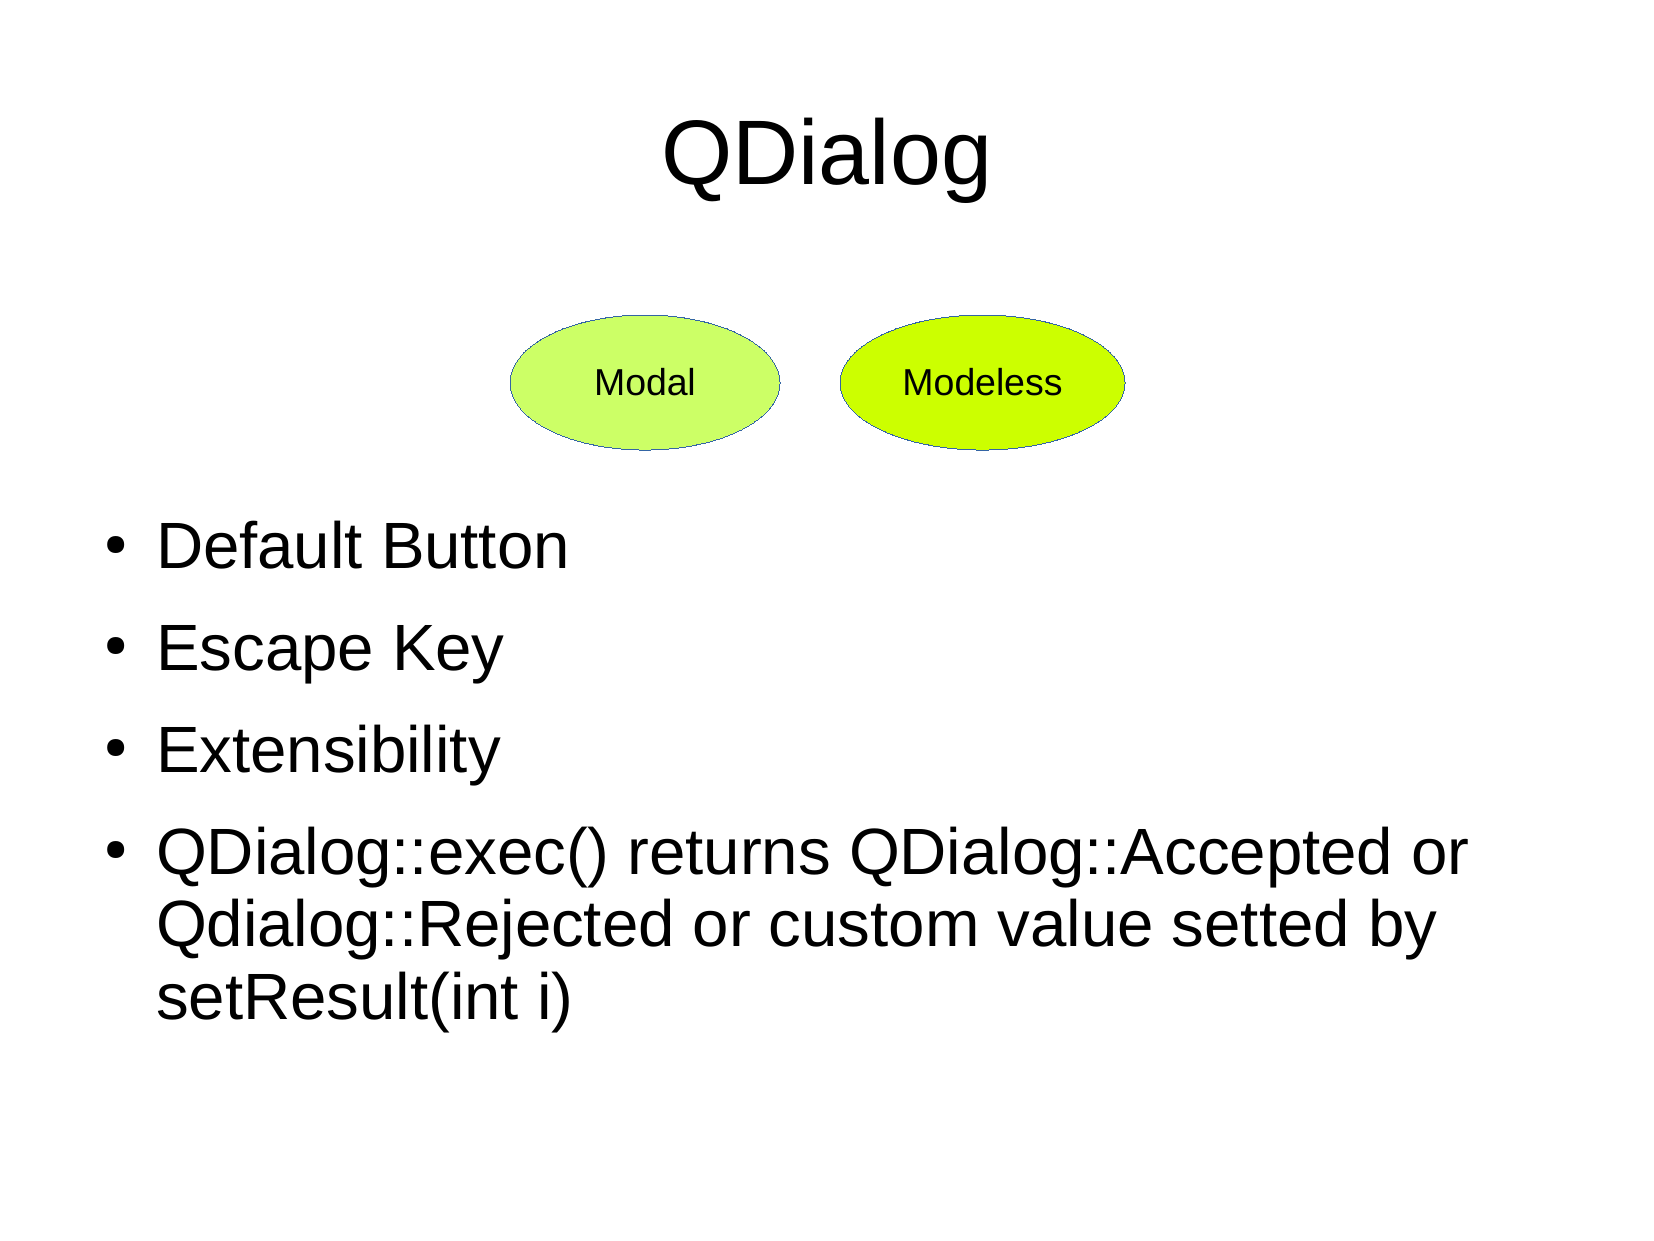

# QDialog
Modal
Modeless
Default Button
Escape Key
Extensibility
QDialog::exec() returns QDialog::Accepted or Qdialog::Rejected or custom value setted by setResult(int i)